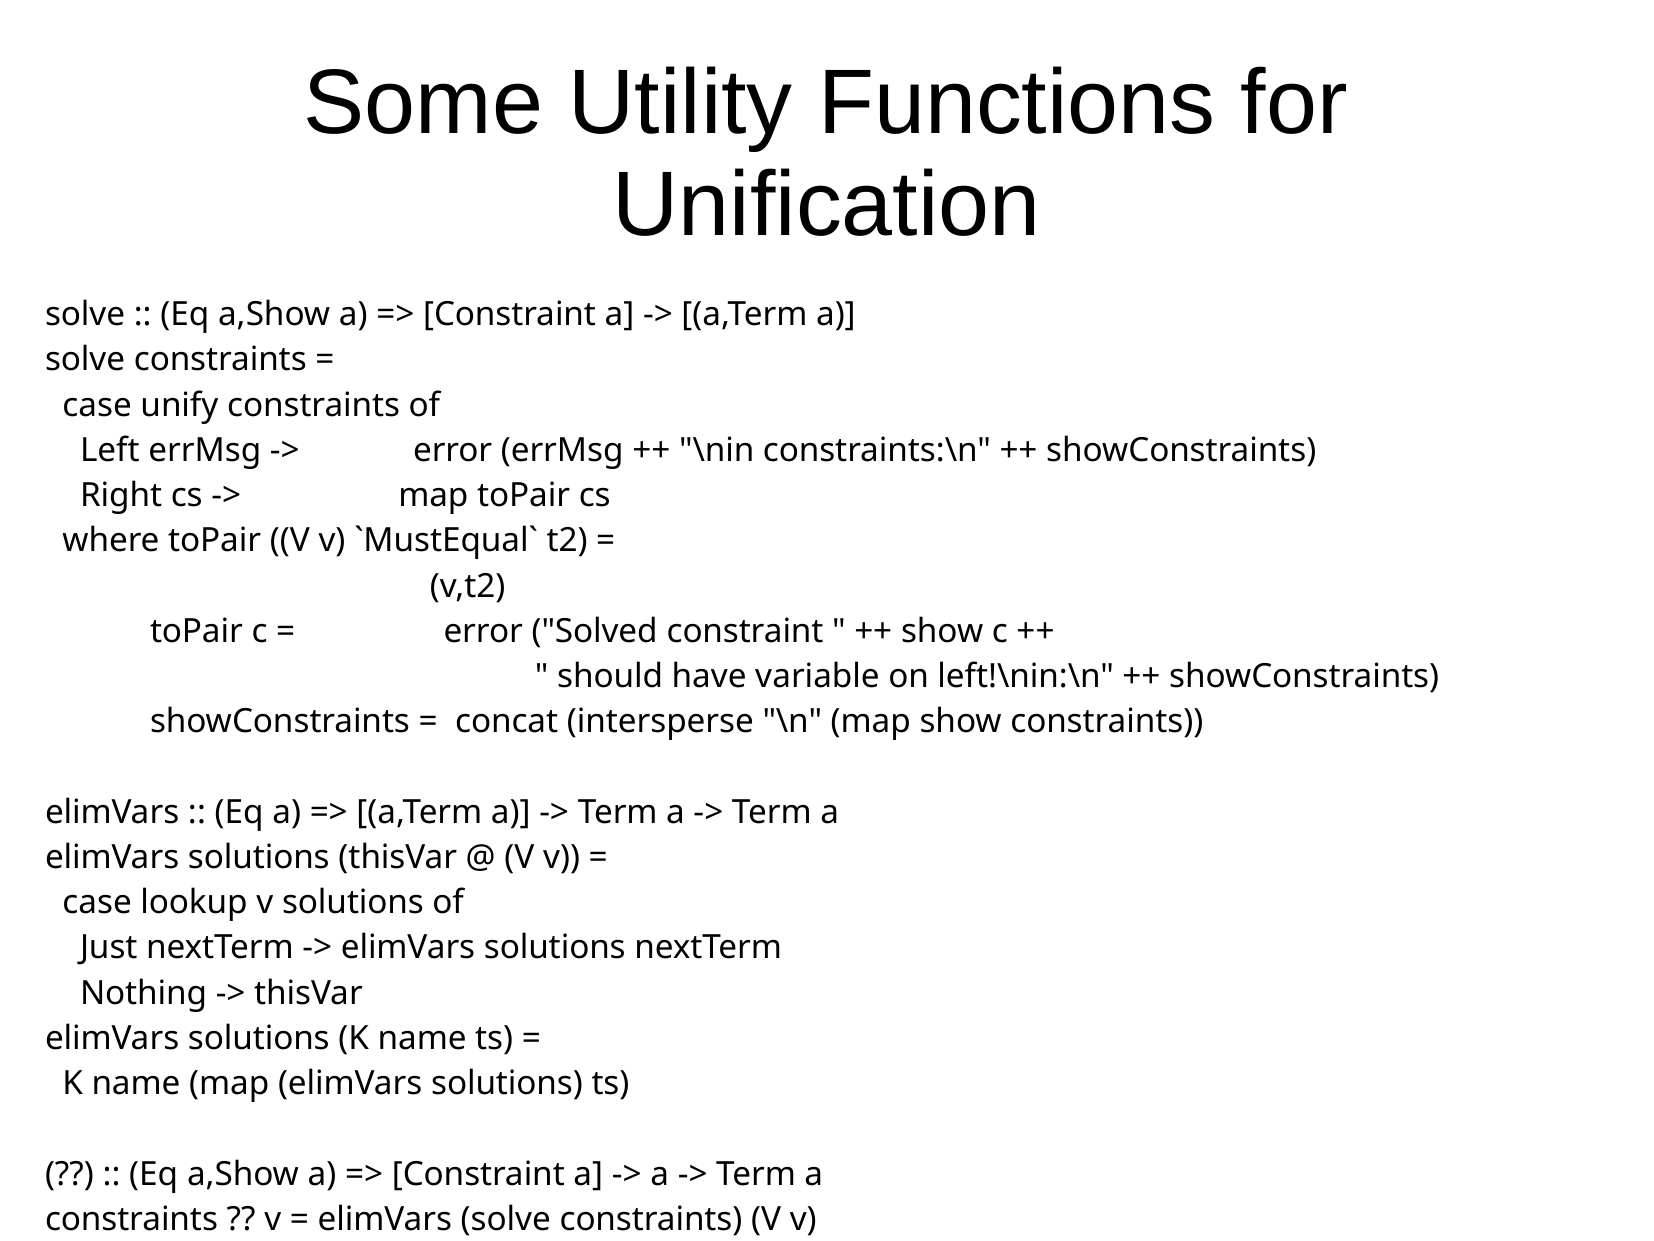

# Some Utility Functions for Unification
solve :: (Eq a,Show a) => [Constraint a] -> [(a,Term a)]
solve constraints =
 case unify constraints of
 Left errMsg -> error (errMsg ++ "\nin constraints:\n" ++ showConstraints)
 Right cs -> map toPair cs
 where toPair ((V v) `MustEqual` t2) =
 (v,t2)
 toPair c = error ("Solved constraint " ++ show c ++
 " should have variable on left!\nin:\n" ++ showConstraints)
 showConstraints = concat (intersperse "\n" (map show constraints))
elimVars :: (Eq a) => [(a,Term a)] -> Term a -> Term a
elimVars solutions (thisVar @ (V v)) =
 case lookup v solutions of
 Just nextTerm -> elimVars solutions nextTerm
 Nothing -> thisVar
elimVars solutions (K name ts) =
 K name (map (elimVars solutions) ts)
(??) :: (Eq a,Show a) => [Constraint a] -> a -> Term a
constraints ?? v = elimVars (solve constraints) (V v)